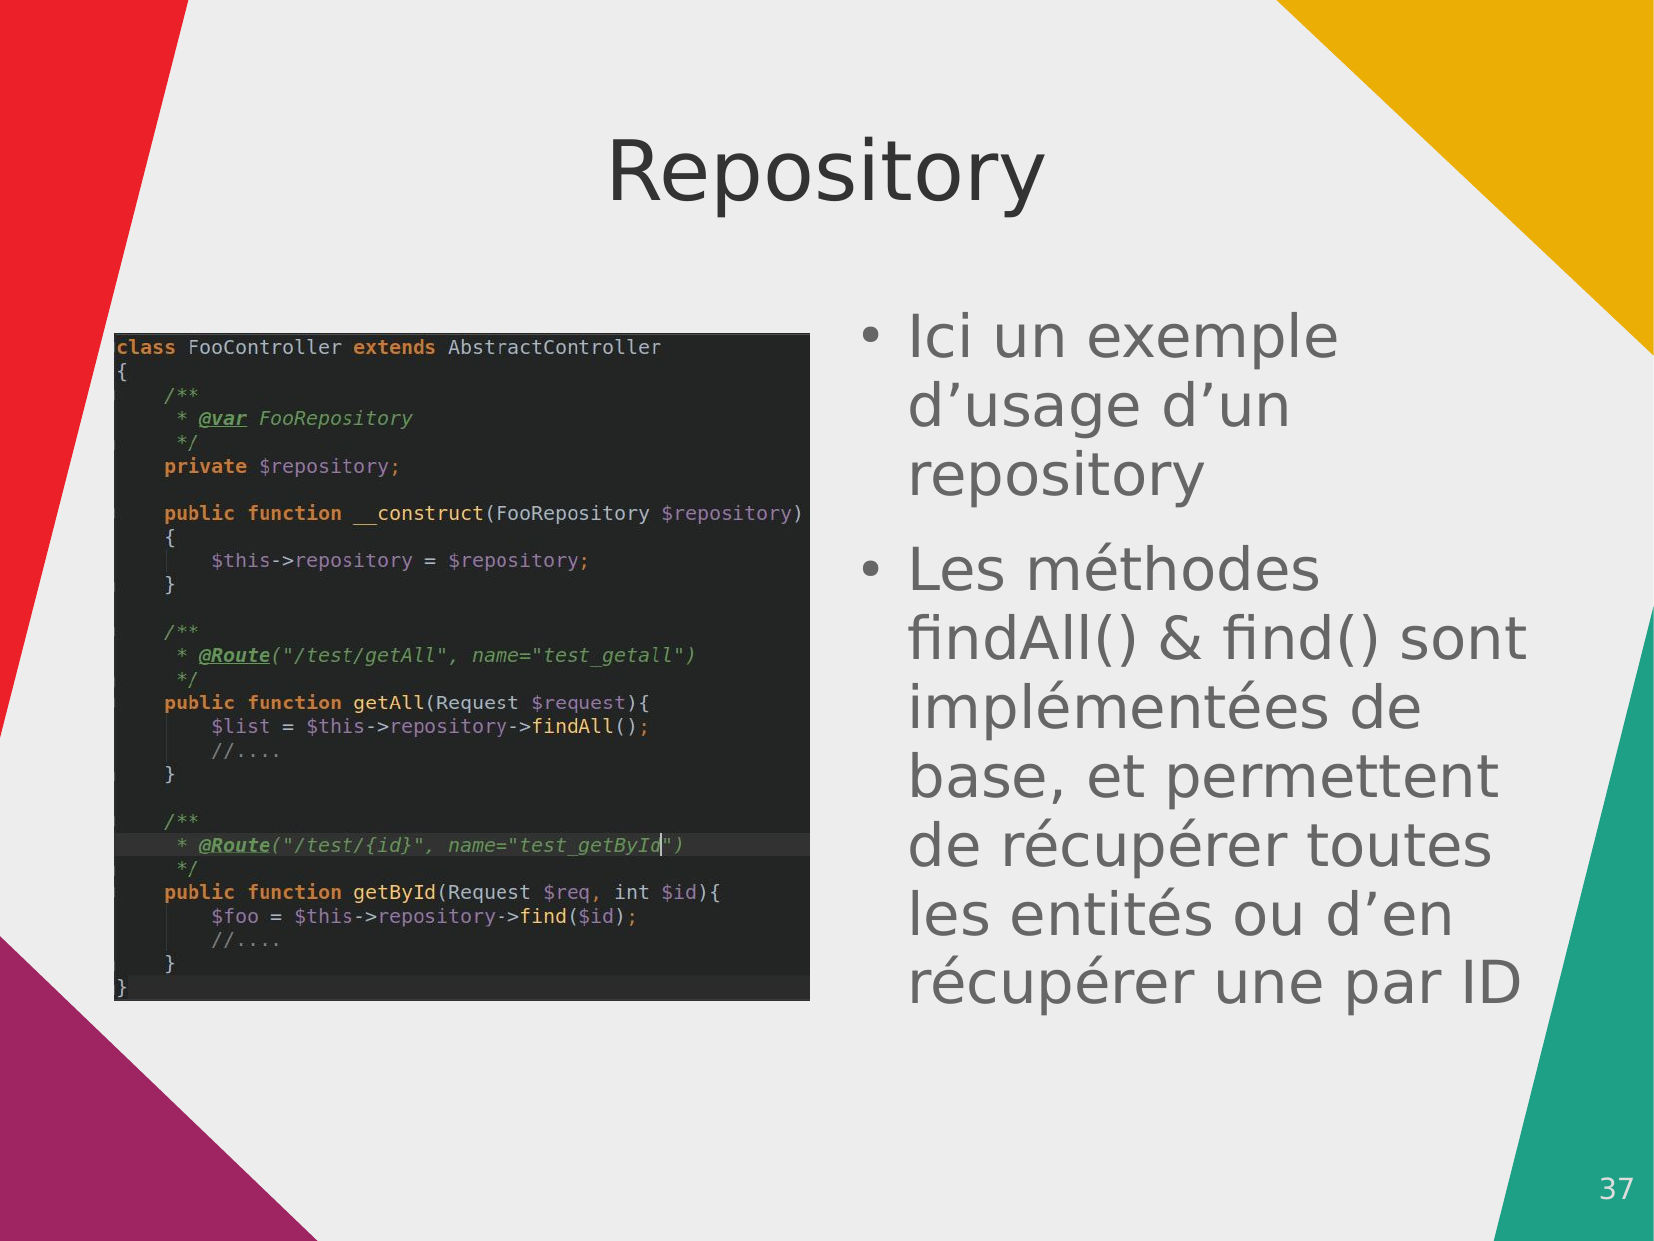

# Repository
Ici un exemple d’usage d’un repository
Les méthodes findAll() & find() sont implémentées de base, et permettent de récupérer toutes les entités ou d’en récupérer une par ID
37